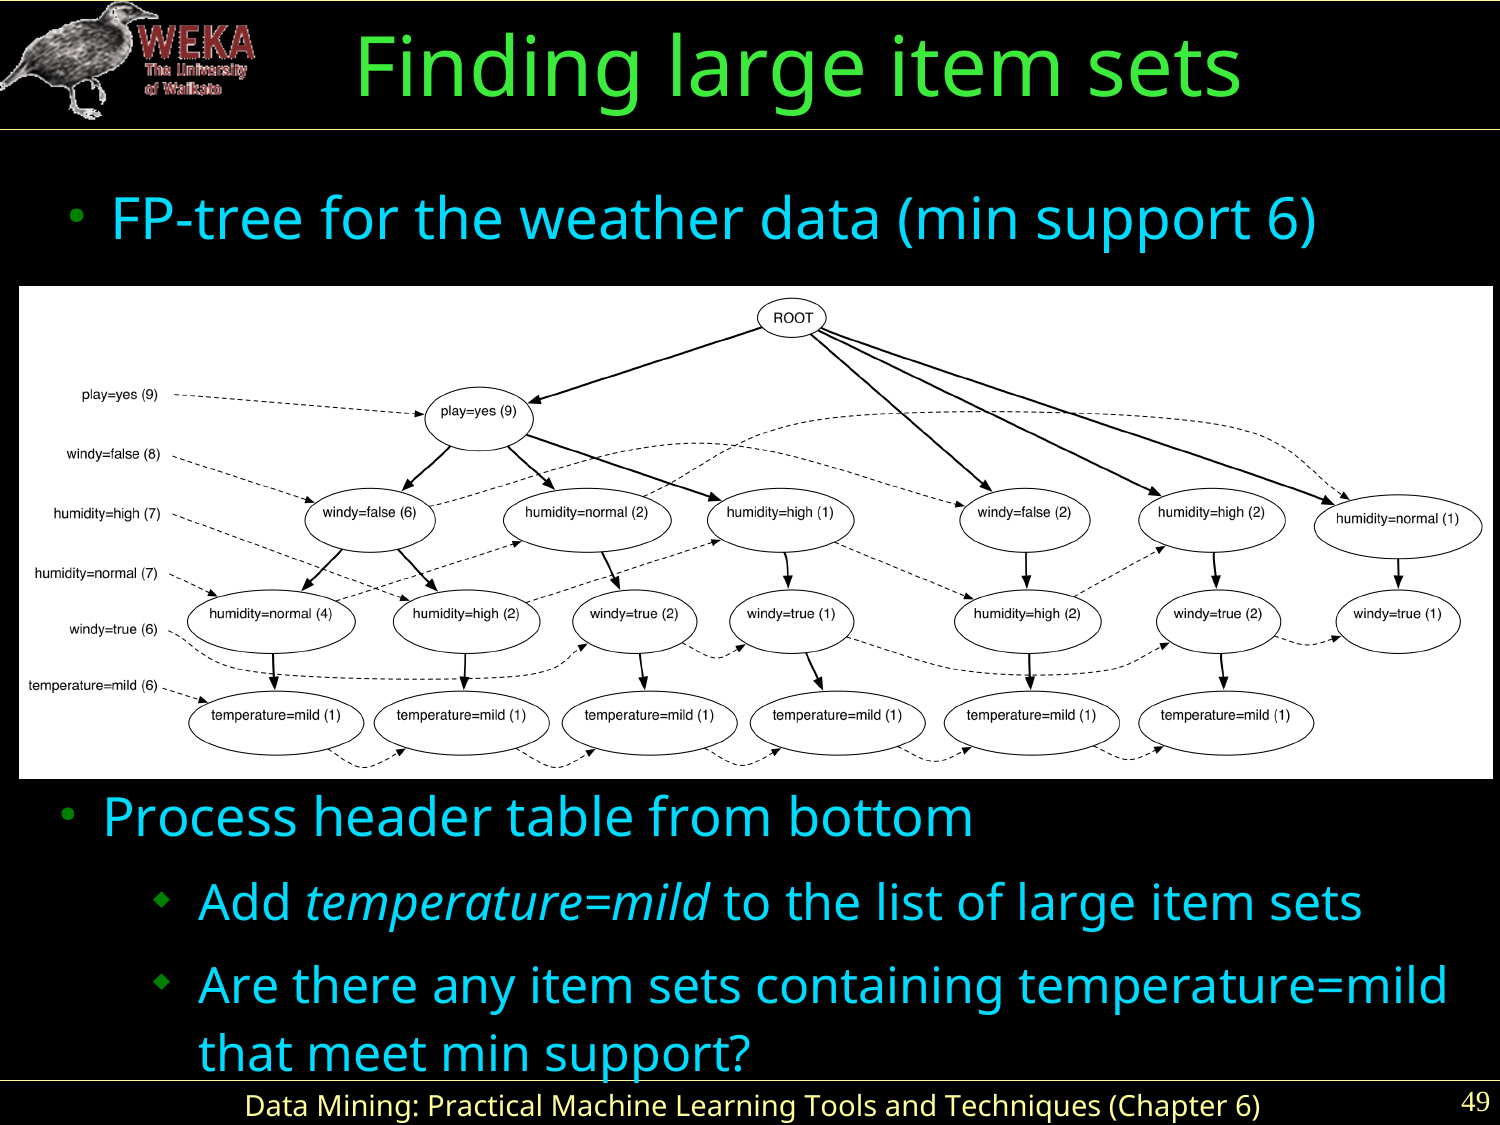

# Finding large item sets
FP-tree for the weather data (min support 6)
Process header table from bottom
Add temperature=mild to the list of large item sets
Are there any item sets containing temperature=mild that meet min support?
Data Mining: Practical Machine Learning Tools and Techniques (Chapter 6)
49